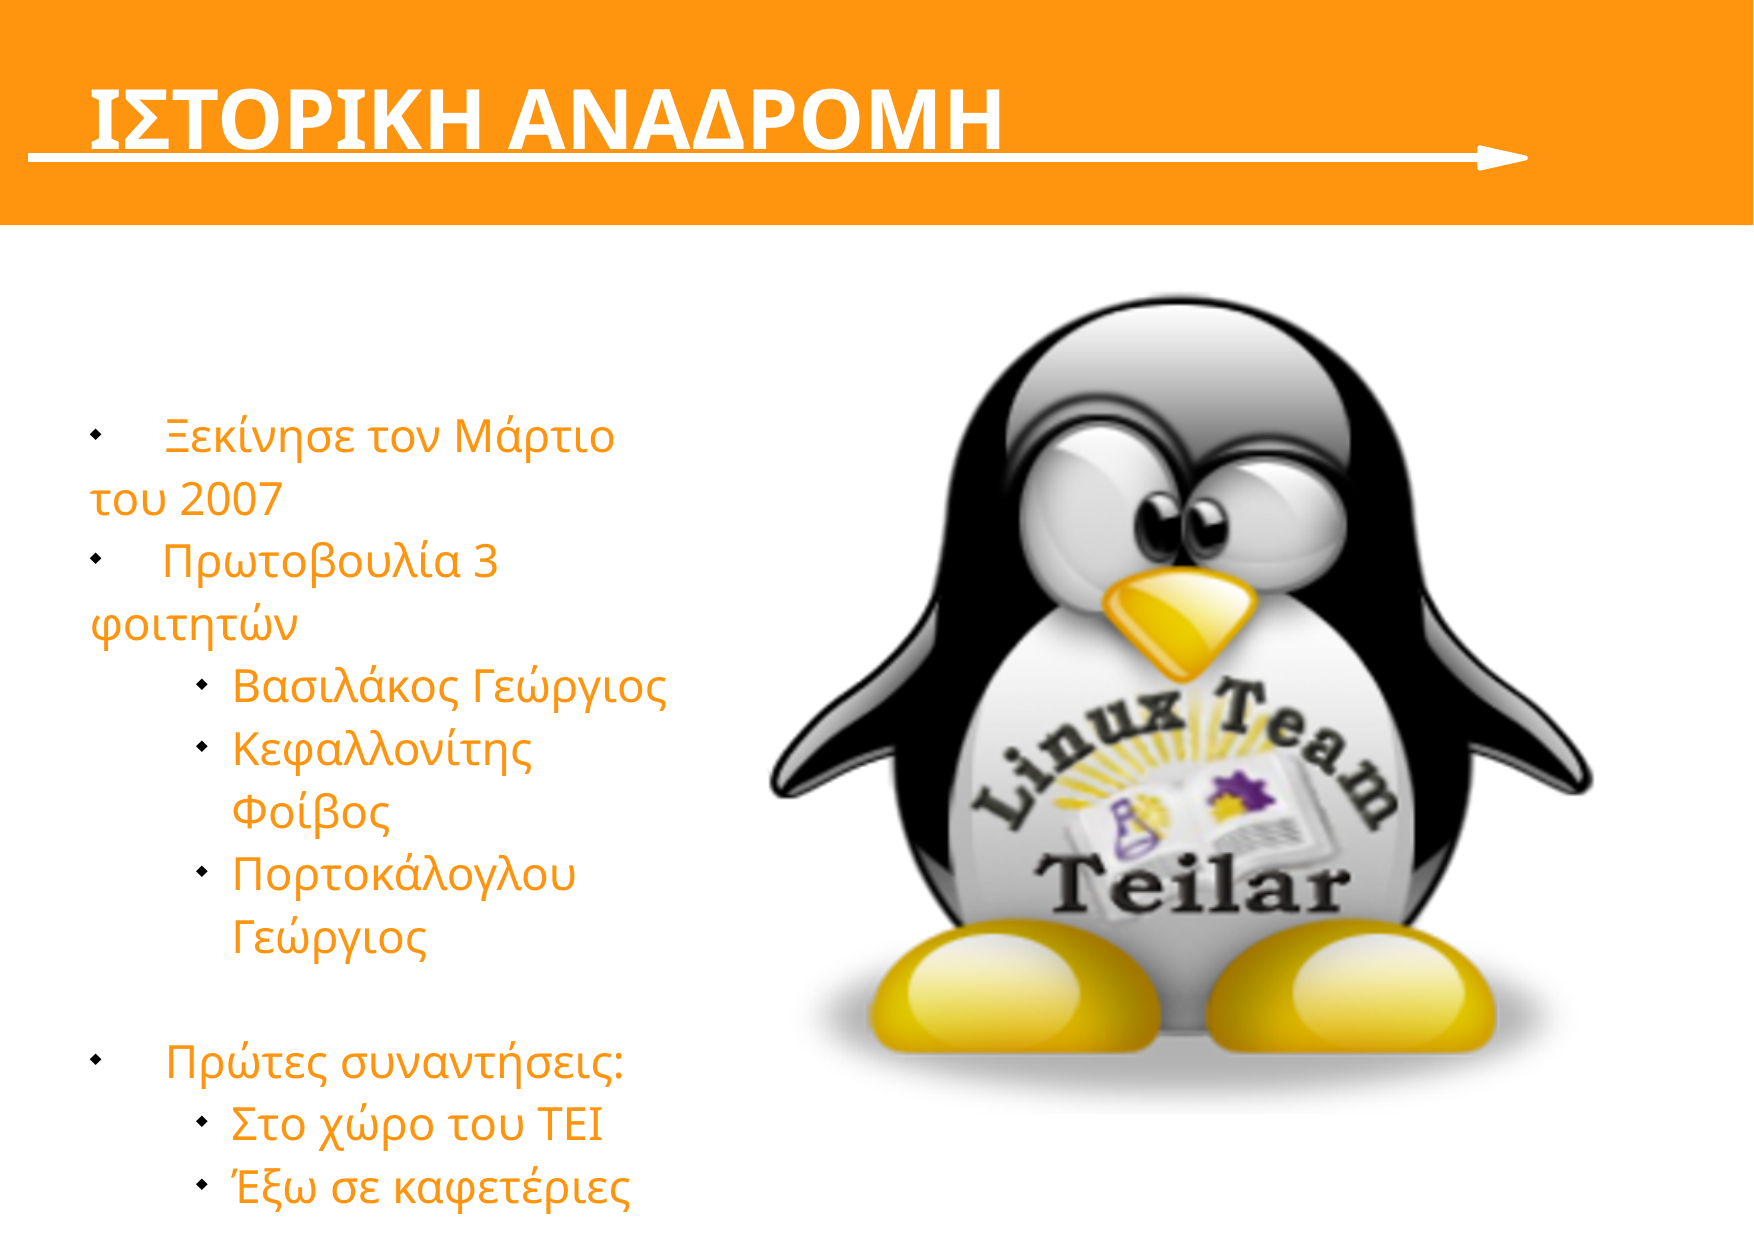

ΙΣΤΟΡΙΚΗ ΑΝΑΔΡΟΜΗ
	Ξεκίνησε τον Μάρτιο του 2007
 Πρωτοβουλία 3 φοιτητών
Βασιλάκος Γεώργιος
Κεφαλλονίτης Φοίβος
Πορτοκάλογλου Γεώργιος
 	Πρώτες συναντήσεις:
Στο χώρο του ΤΕΙ
Έξω σε καφετέριες